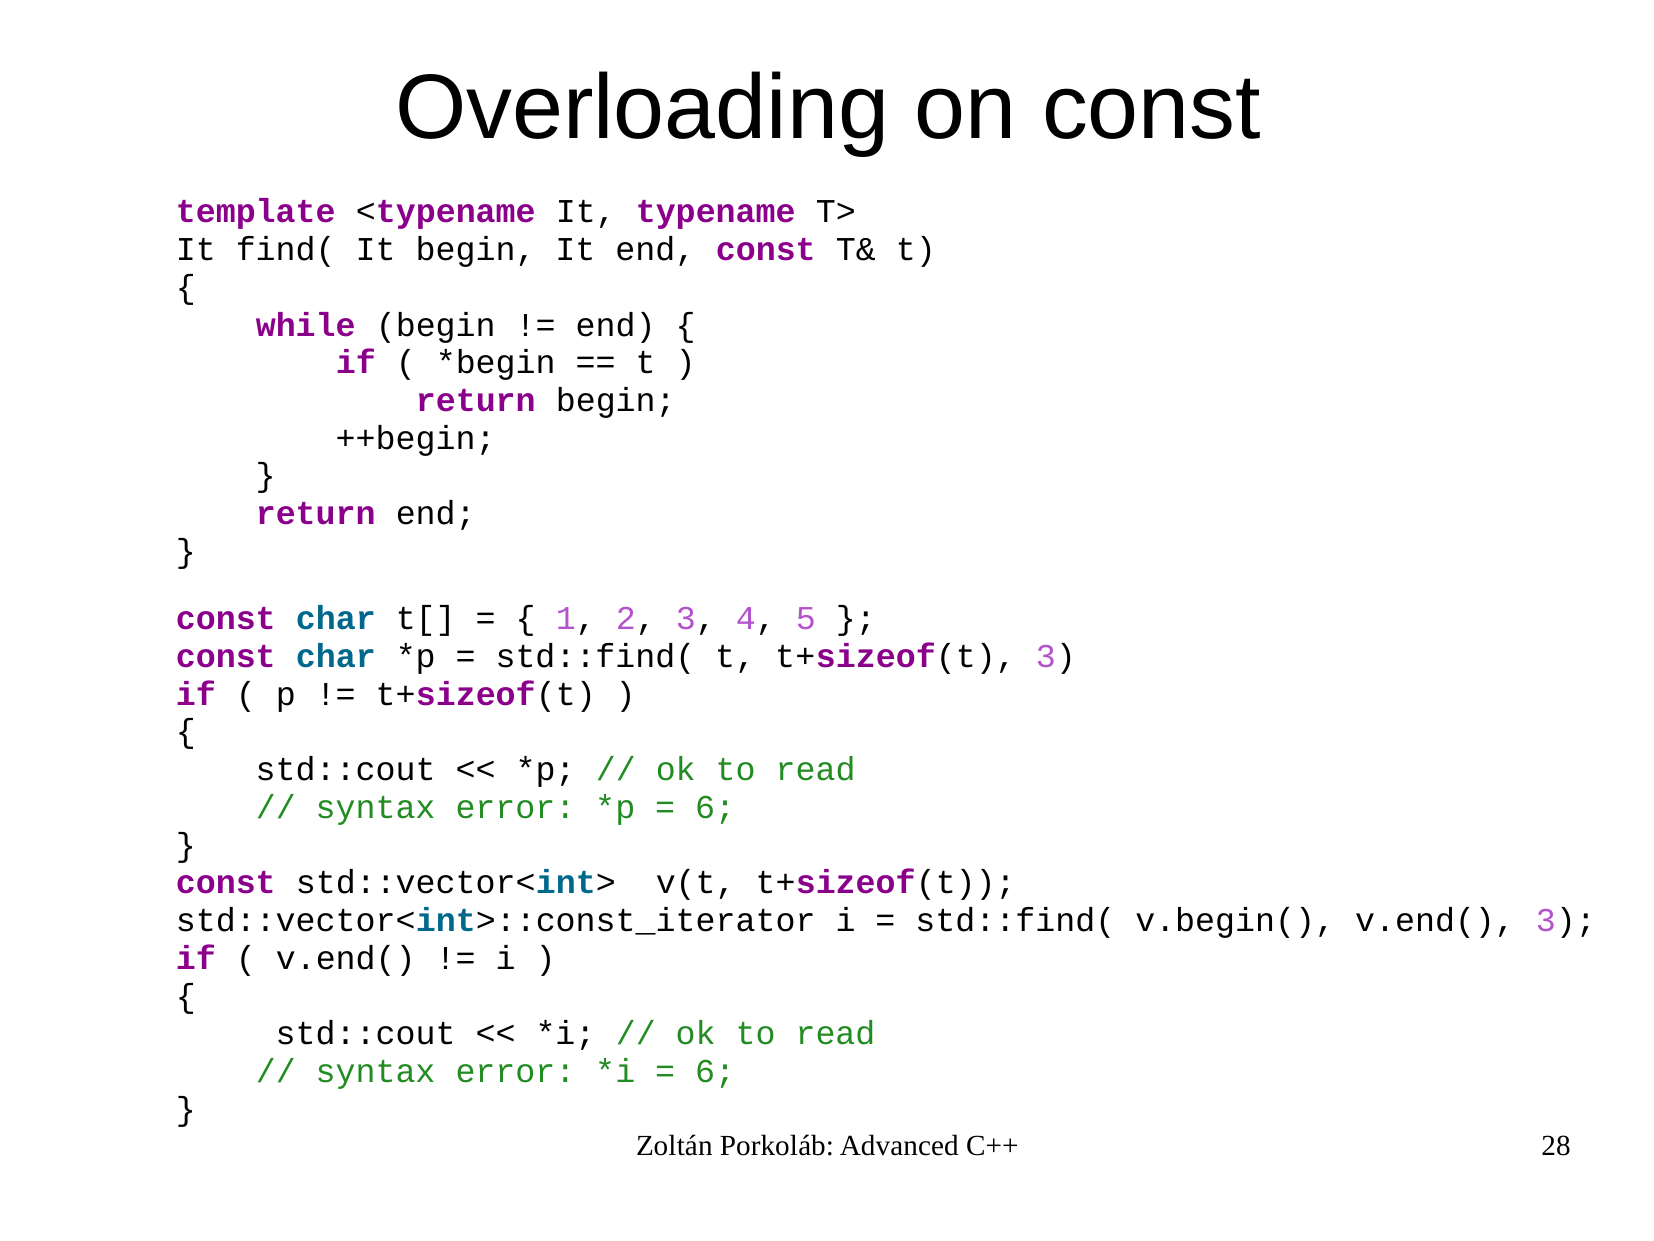

Overloading on const
# template <typename It, typename T> It find( It begin, It end, const T& t) { while (begin != end) { if ( *begin == t ) return begin; ++begin; } return end; }
const char t[] = { 1, 2, 3, 4, 5 };
const char *p = std::find( t, t+sizeof(t), 3)
if ( p != t+sizeof(t) )
{
 std::cout << *p; // ok to read
 // syntax error: *p = 6;
}
const std::vector<int> v(t, t+sizeof(t));
std::vector<int>::const_iterator i = std::find( v.begin(), v.end(), 3);
if ( v.end() != i )
{
 std::cout << *i; // ok to read
 // syntax error: *i = 6;
}
Zoltán Porkoláb: Advanced C++
28